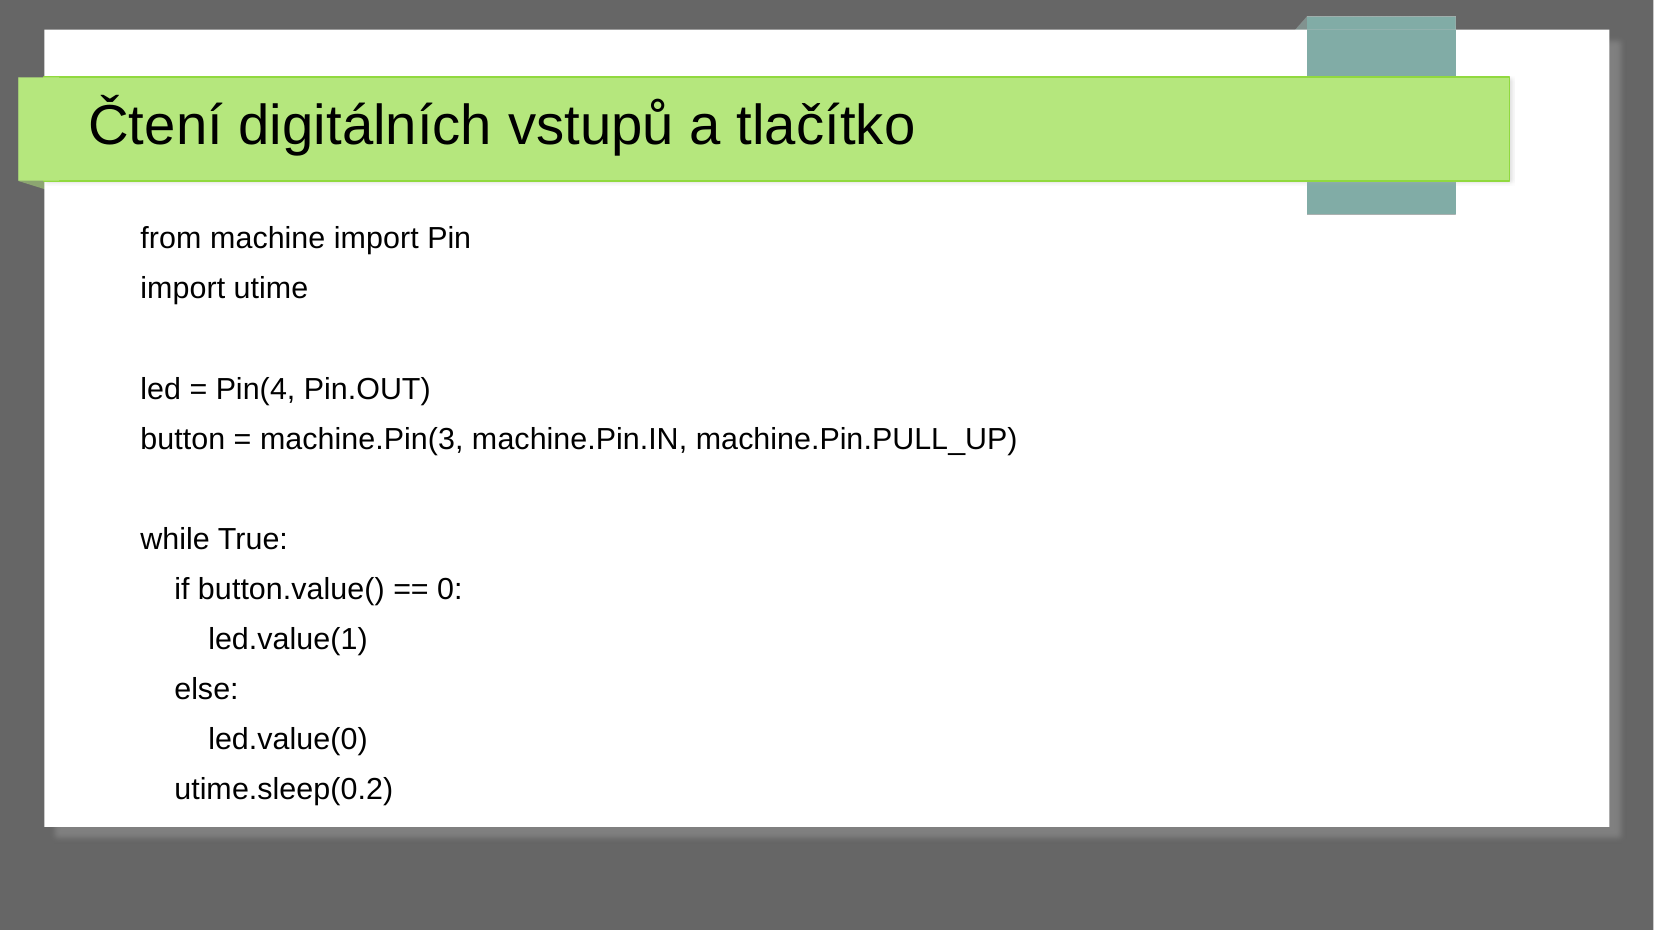

# Čtení digitálních vstupů a tlačítko
from machine import Pin
import utime
led = Pin(4, Pin.OUT)
button = machine.Pin(3, machine.Pin.IN, machine.Pin.PULL_UP)
while True:
 if button.value() == 0:
 led.value(1)
 else:
 led.value(0)
 utime.sleep(0.2)